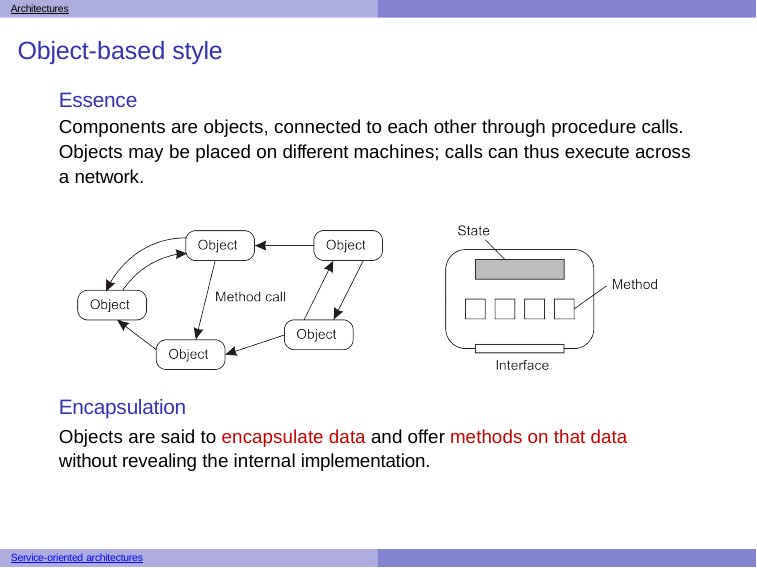

Architectures
# Object-based style
Essence
Components are objects, connected to each other through procedure calls. Objects may be placed on different machines; calls can thus execute across a network.
Encapsulation
Objects are said to encapsulate data and offer methods on that data without revealing the internal implementation.
Service-oriented architectures